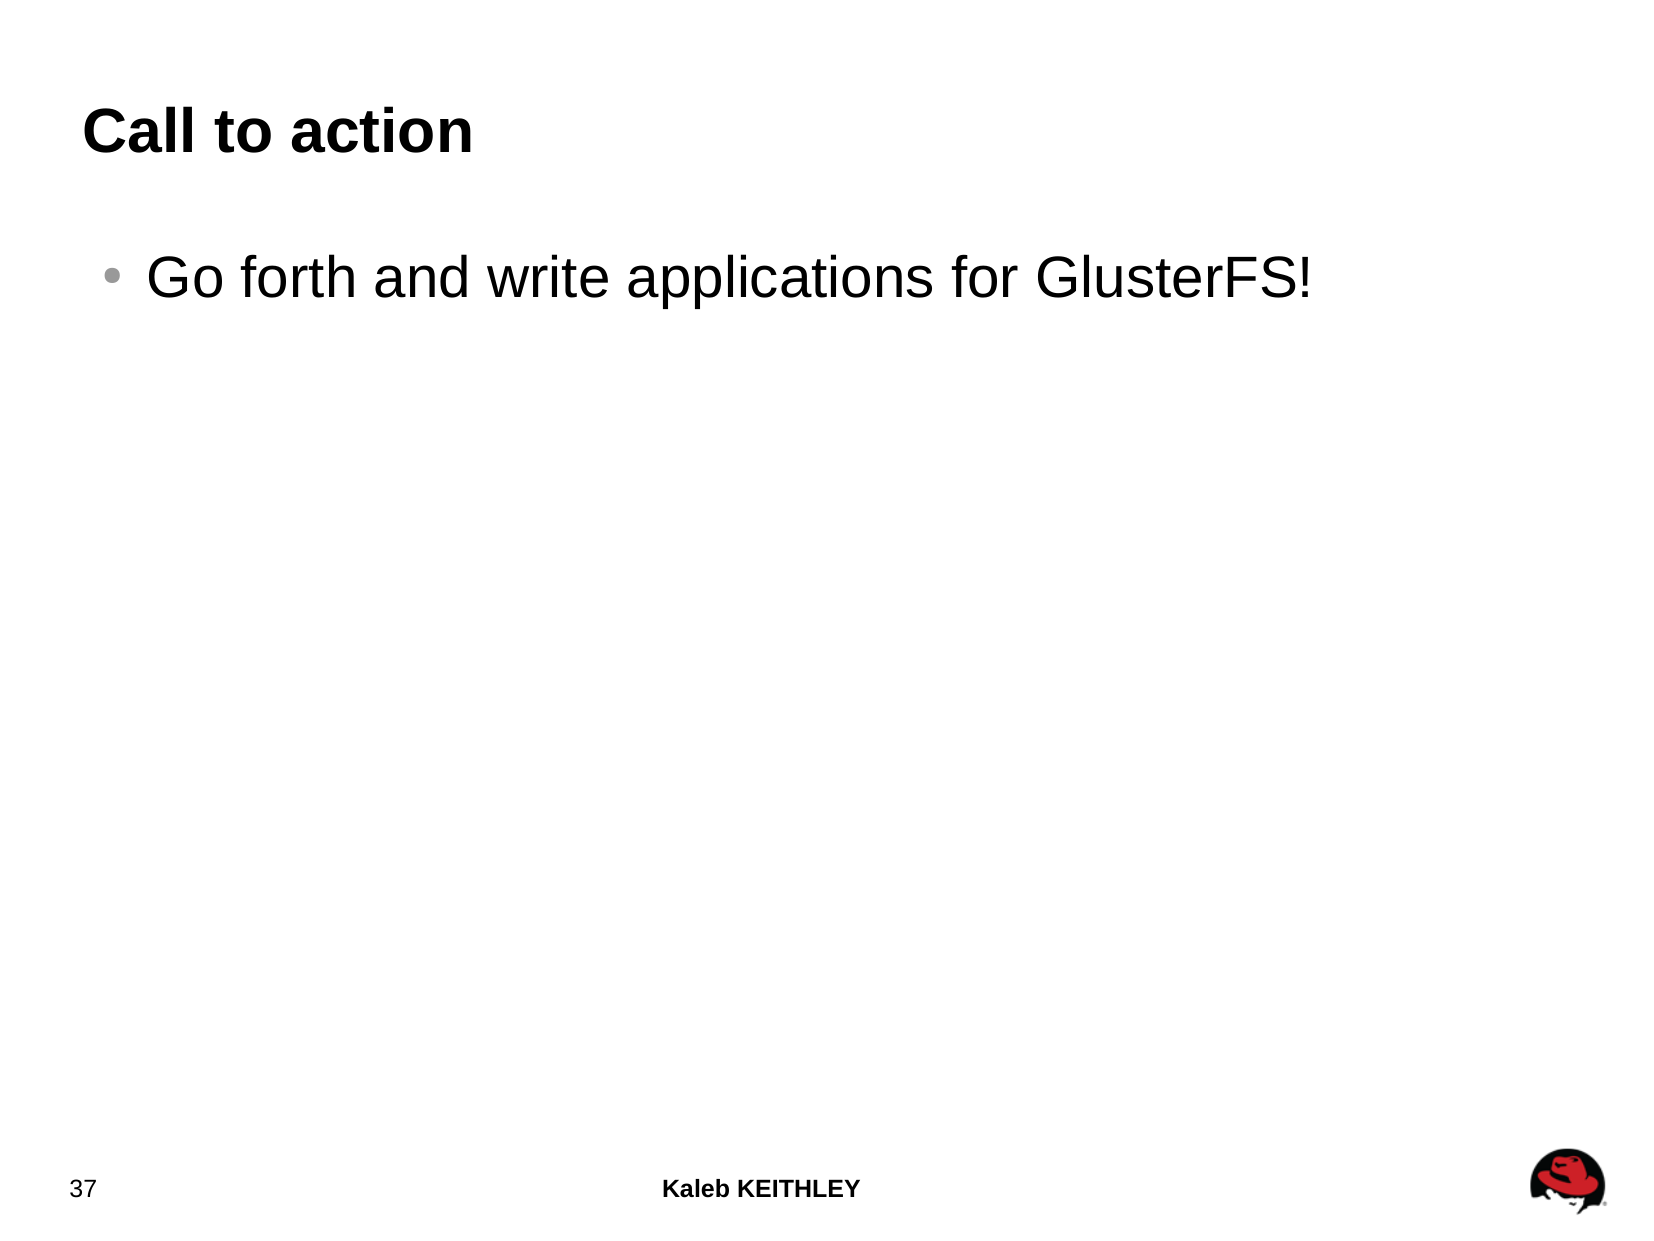

# Call to action
Go forth and write applications for GlusterFS!